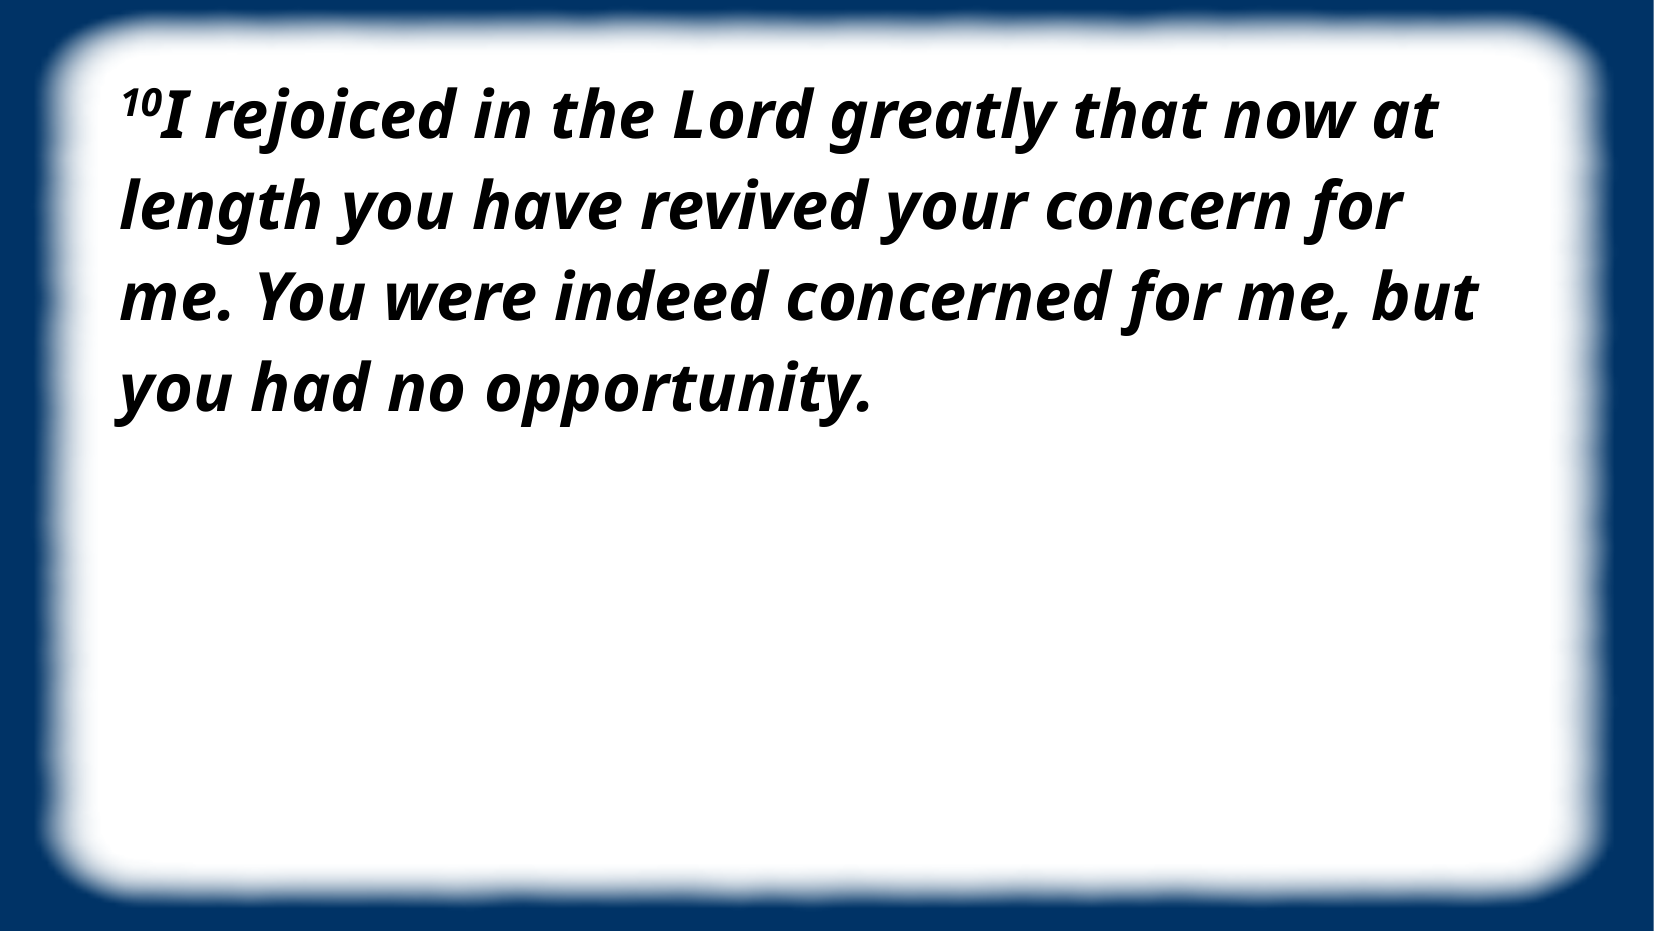

10I rejoiced in the Lord greatly that now at length you have revived your concern for me. You were indeed concerned for me, but you had no opportunity.